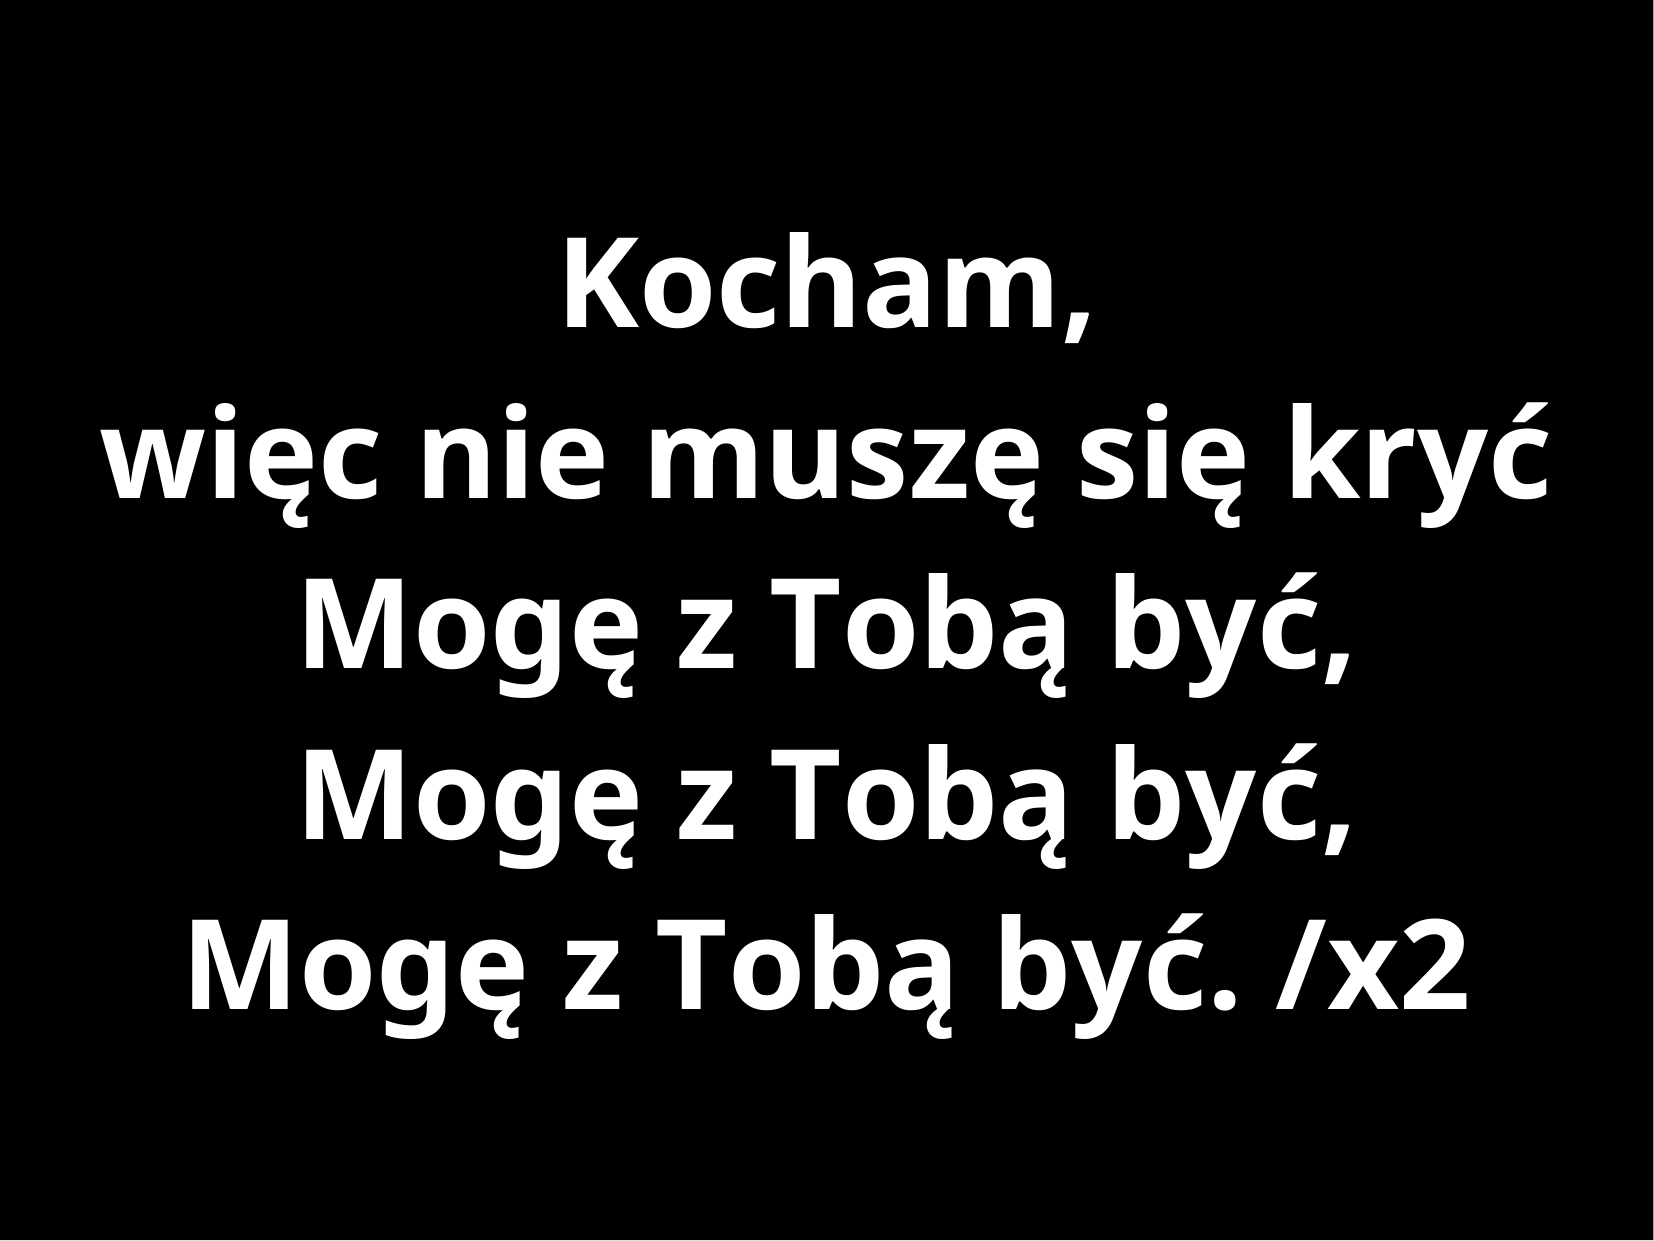

# Kocham, więc nie muszę się kryć Mogę z Tobą być, Mogę z Tobą być, Mogę z Tobą być. /x2